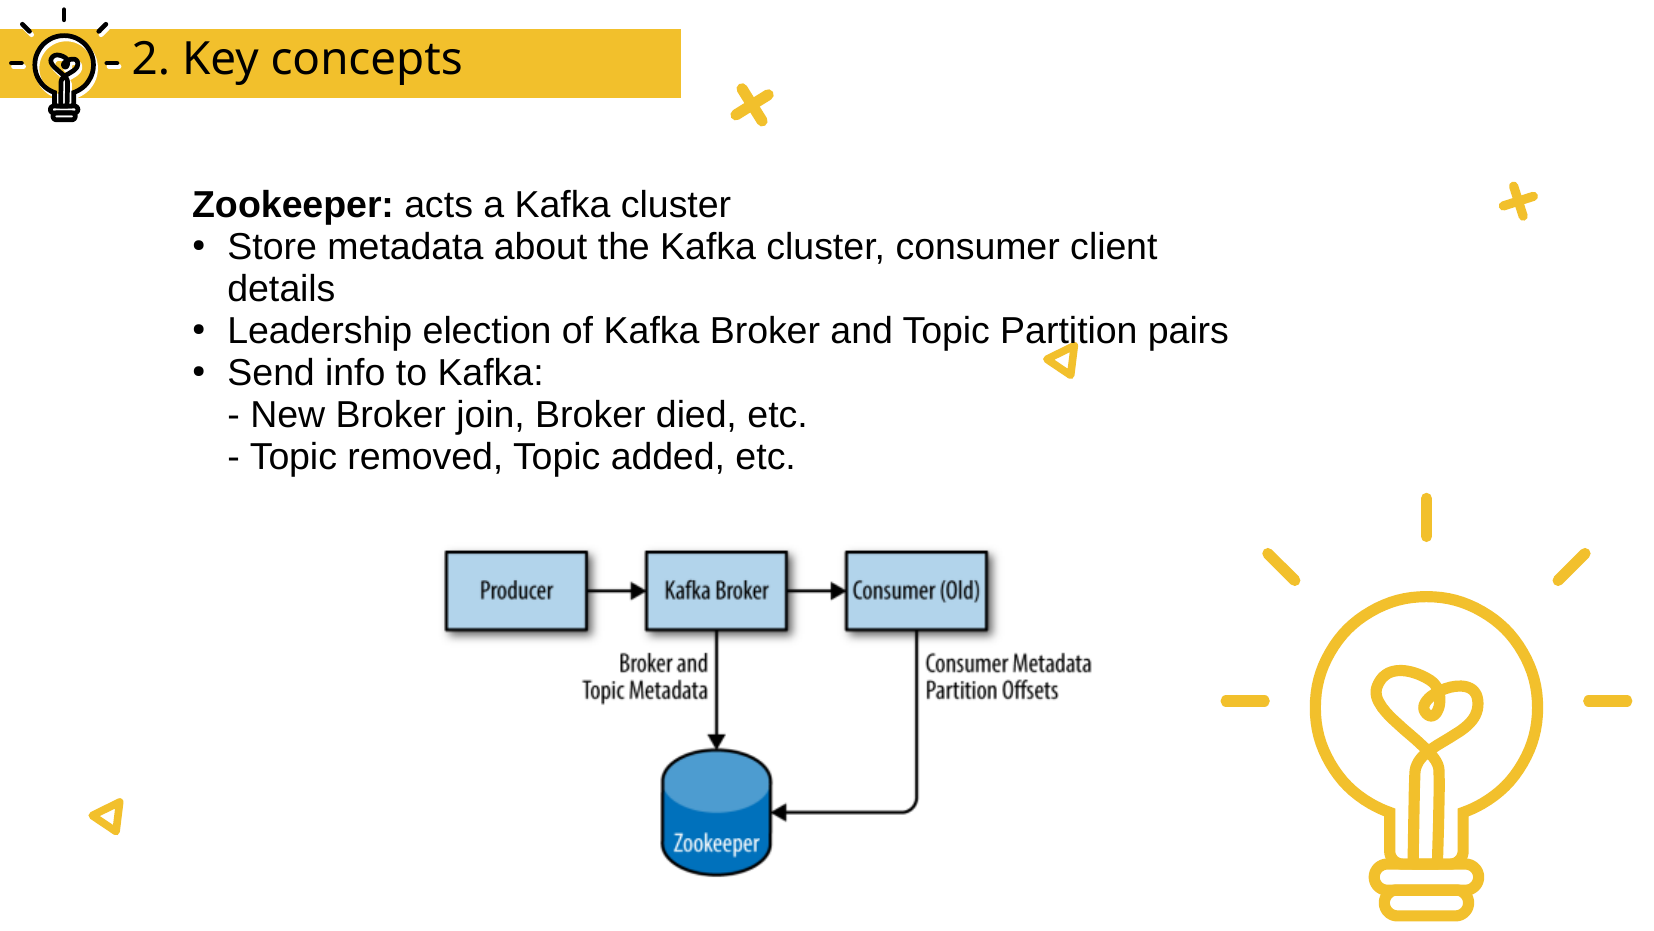

# 2. Key concepts
Zookeeper: acts a Kafka cluster
Store metadata about the Kafka cluster, consumer client details
Leadership election of Kafka Broker and Topic Partition pairs
Send info to Kafka:
- New Broker join, Broker died, etc.
- Topic removed, Topic added, etc.